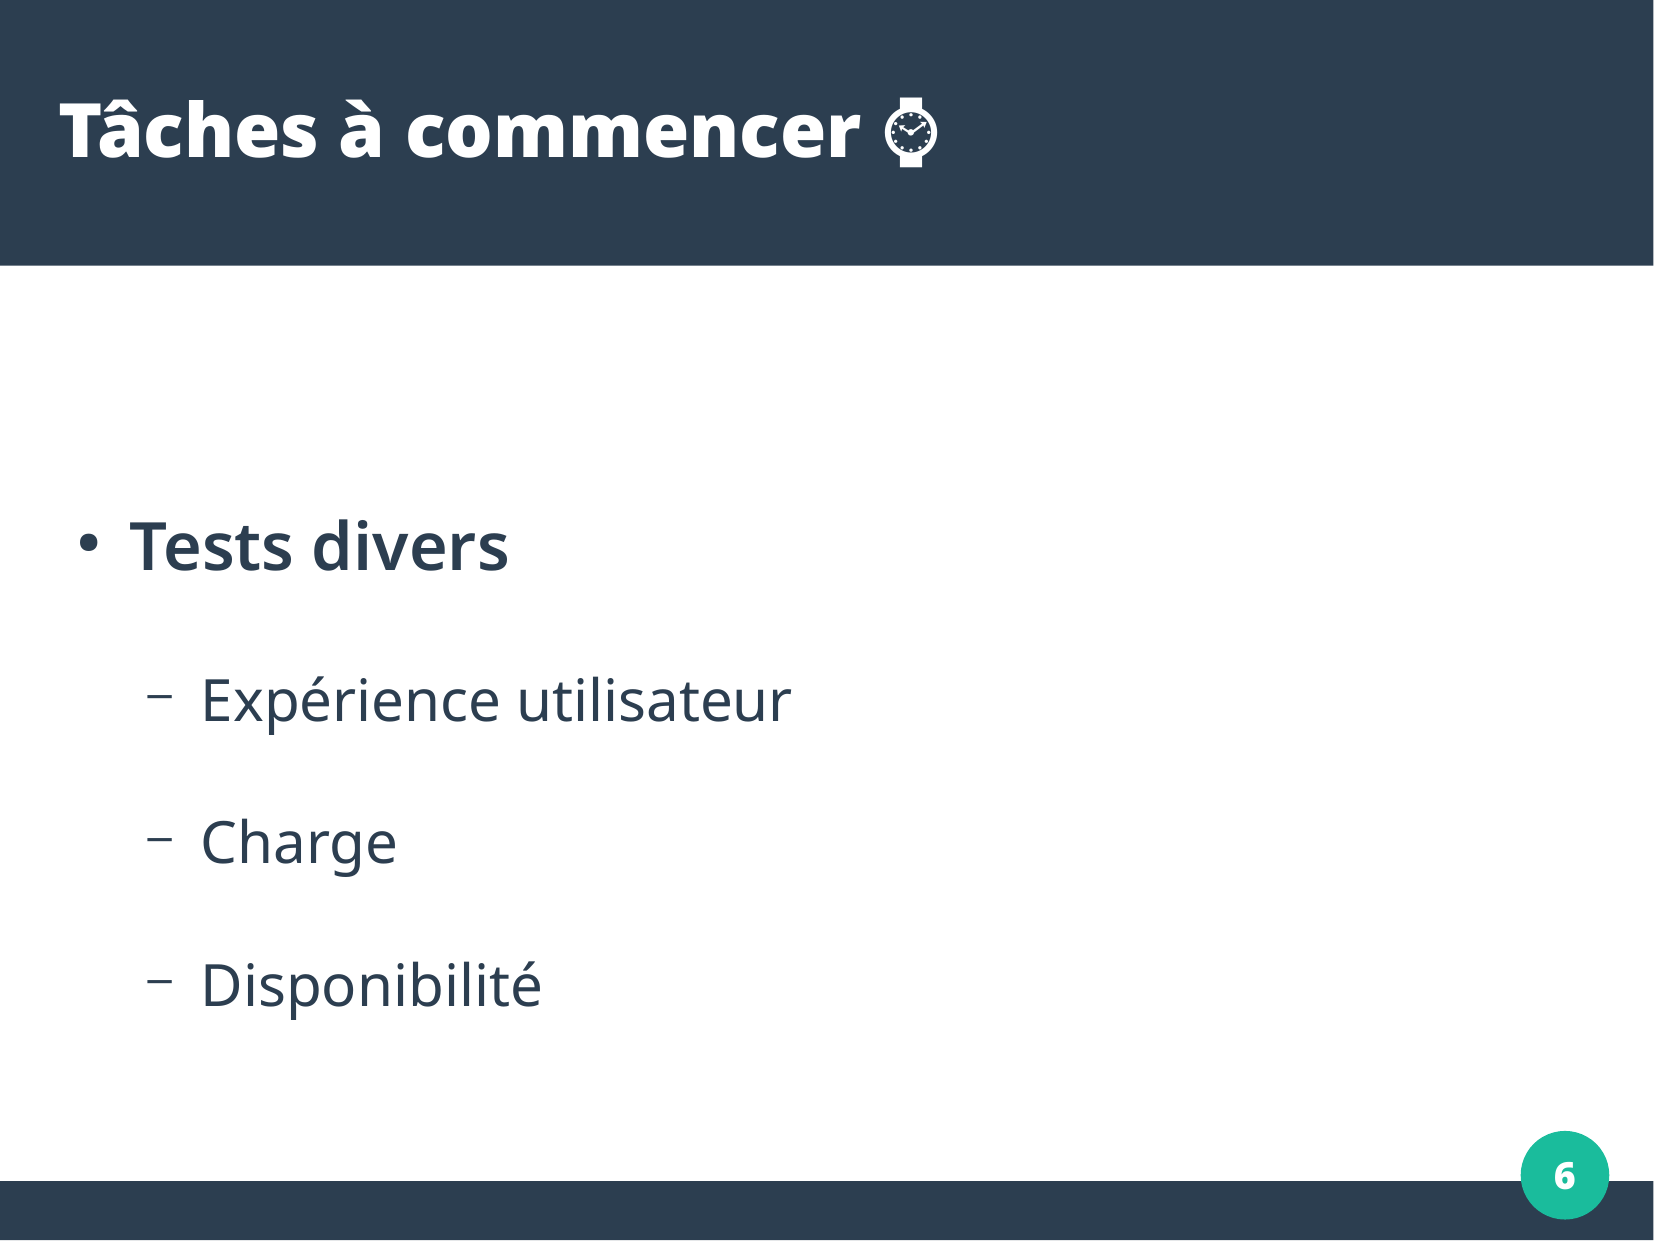

# Tâches à commencer ⌚
Tests divers
Expérience utilisateur
Charge
Disponibilité
6